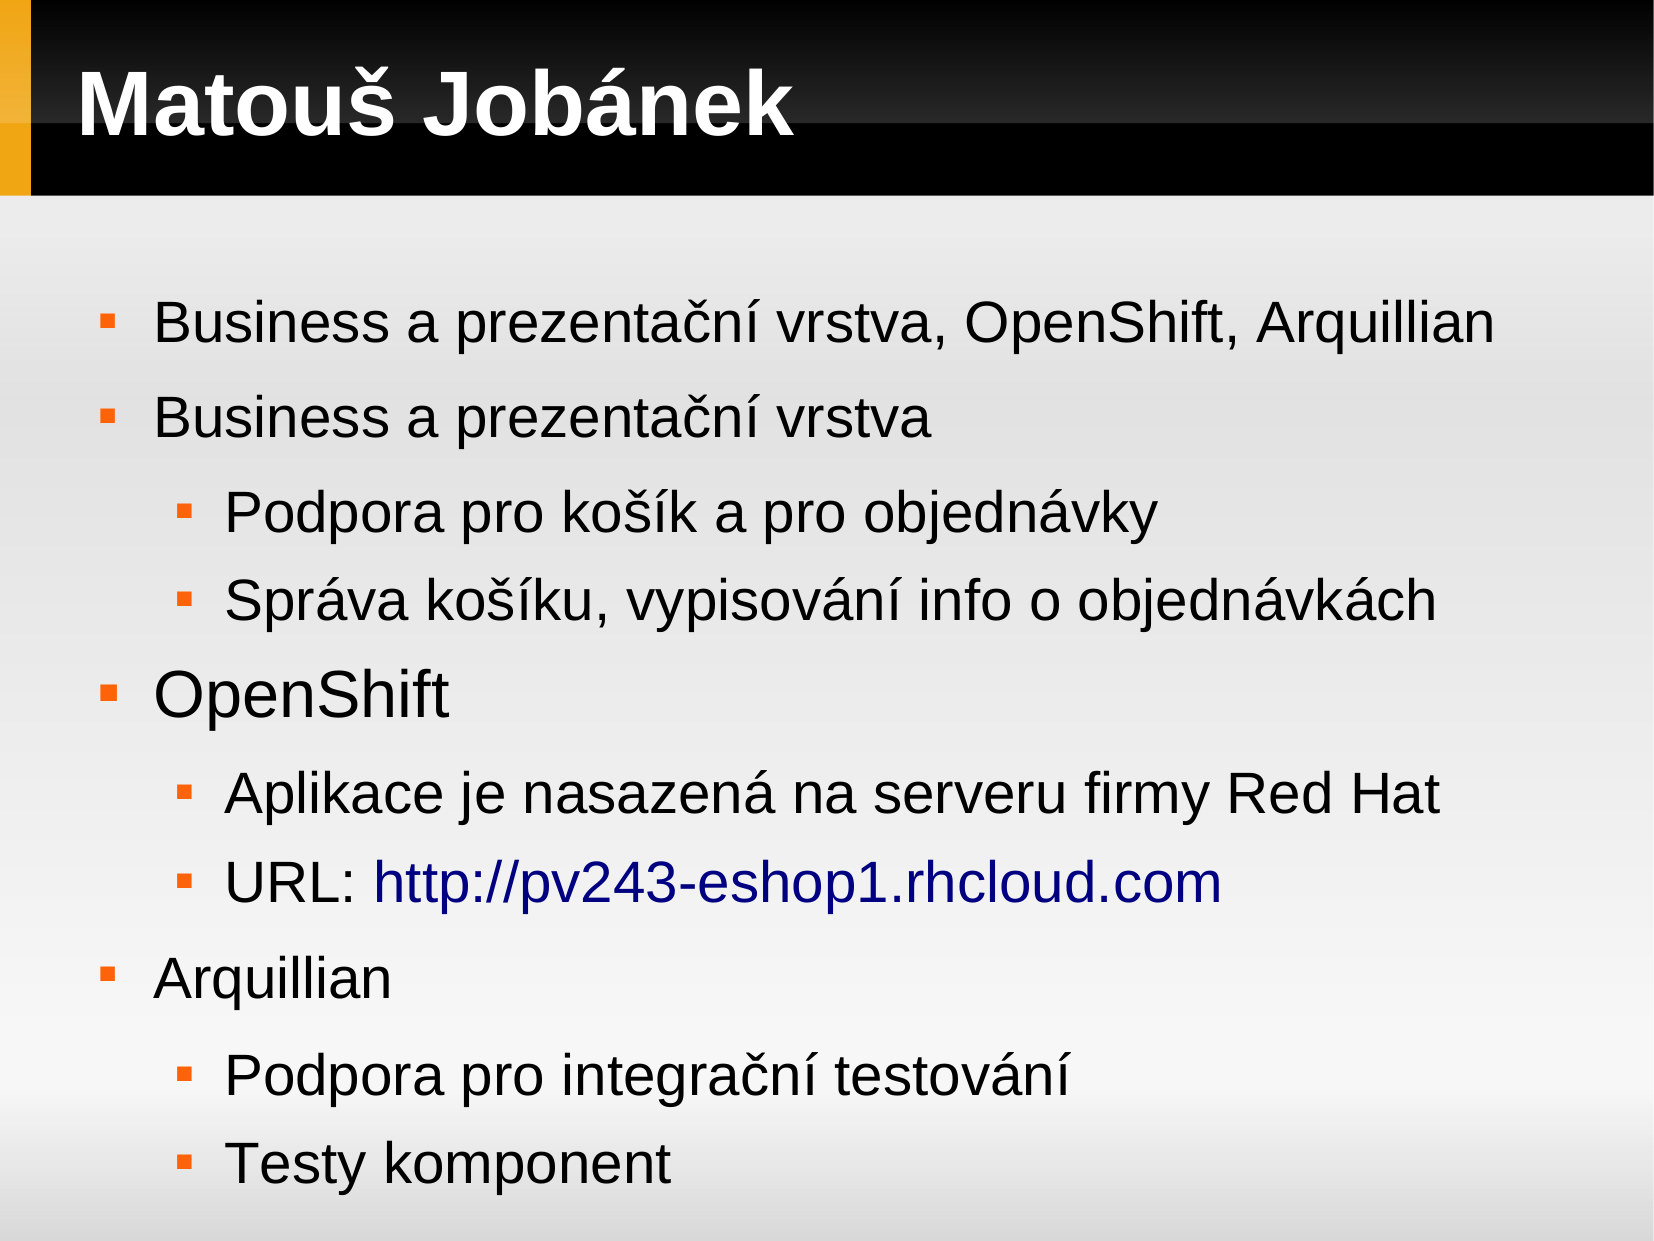

# Matouš Jobánek
Business a prezentační vrstva, OpenShift, Arquillian
Business a prezentační vrstva
Podpora pro košík a pro objednávky
Správa košíku, vypisování info o objednávkách
OpenShift
Aplikace je nasazená na serveru firmy Red Hat
URL: http://pv243-eshop1.rhcloud.com
Arquillian
Podpora pro integrační testování
Testy komponent